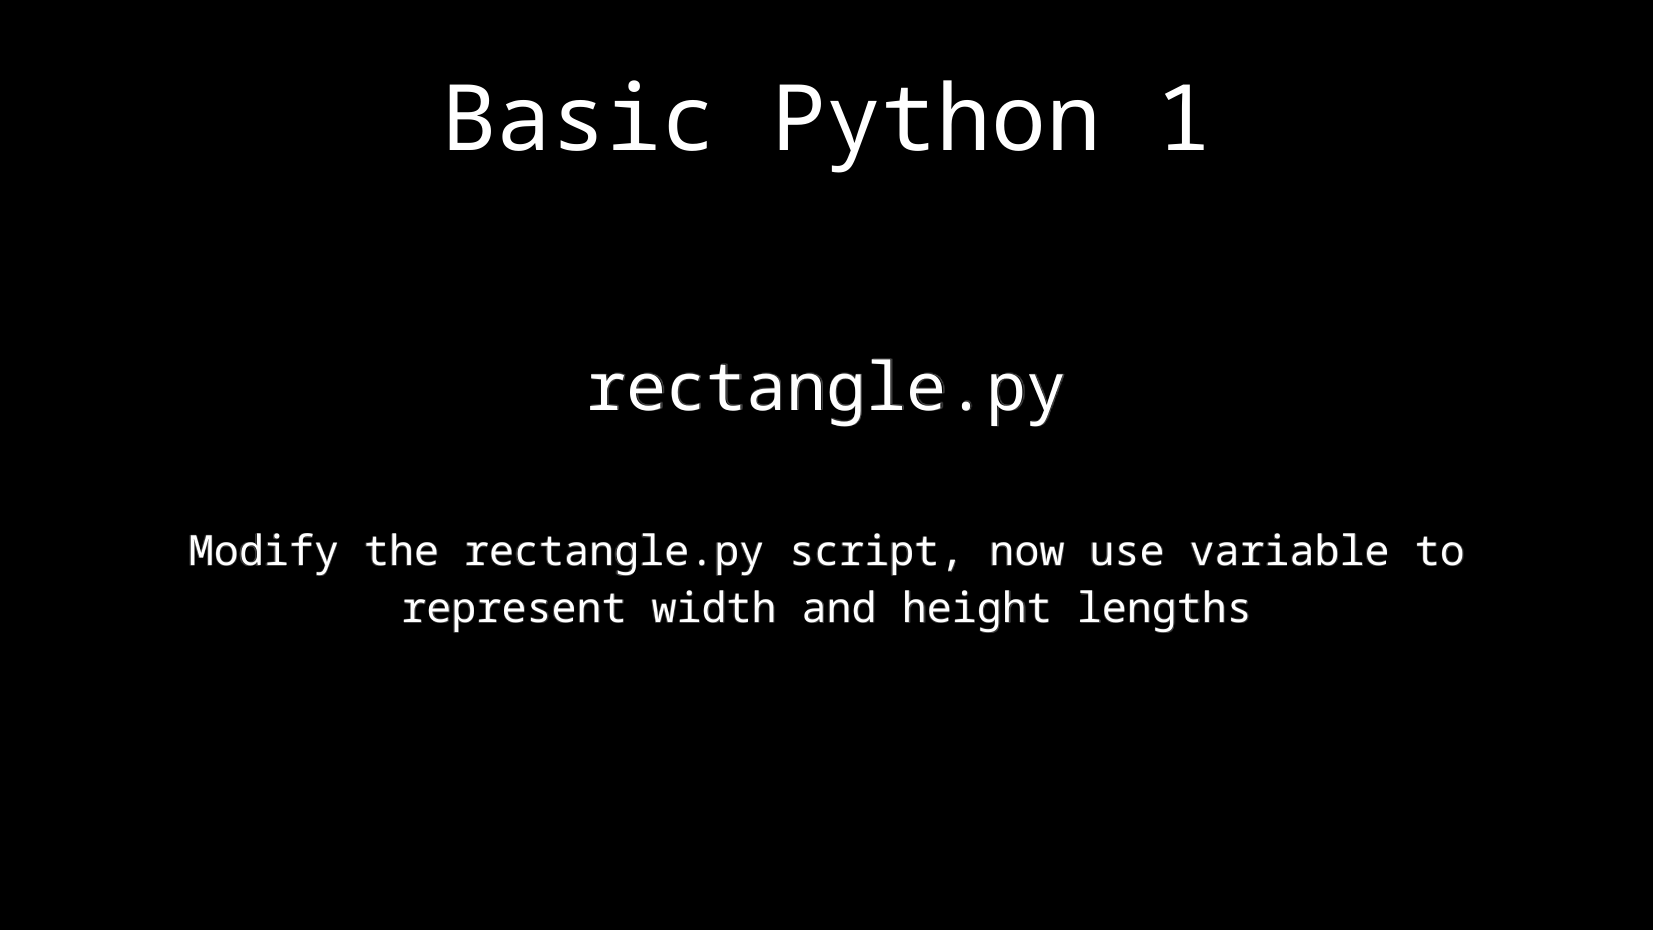

Basic Python 1
# rectangle.py
Modify the rectangle.py script, now use variable to represent width and height lengths